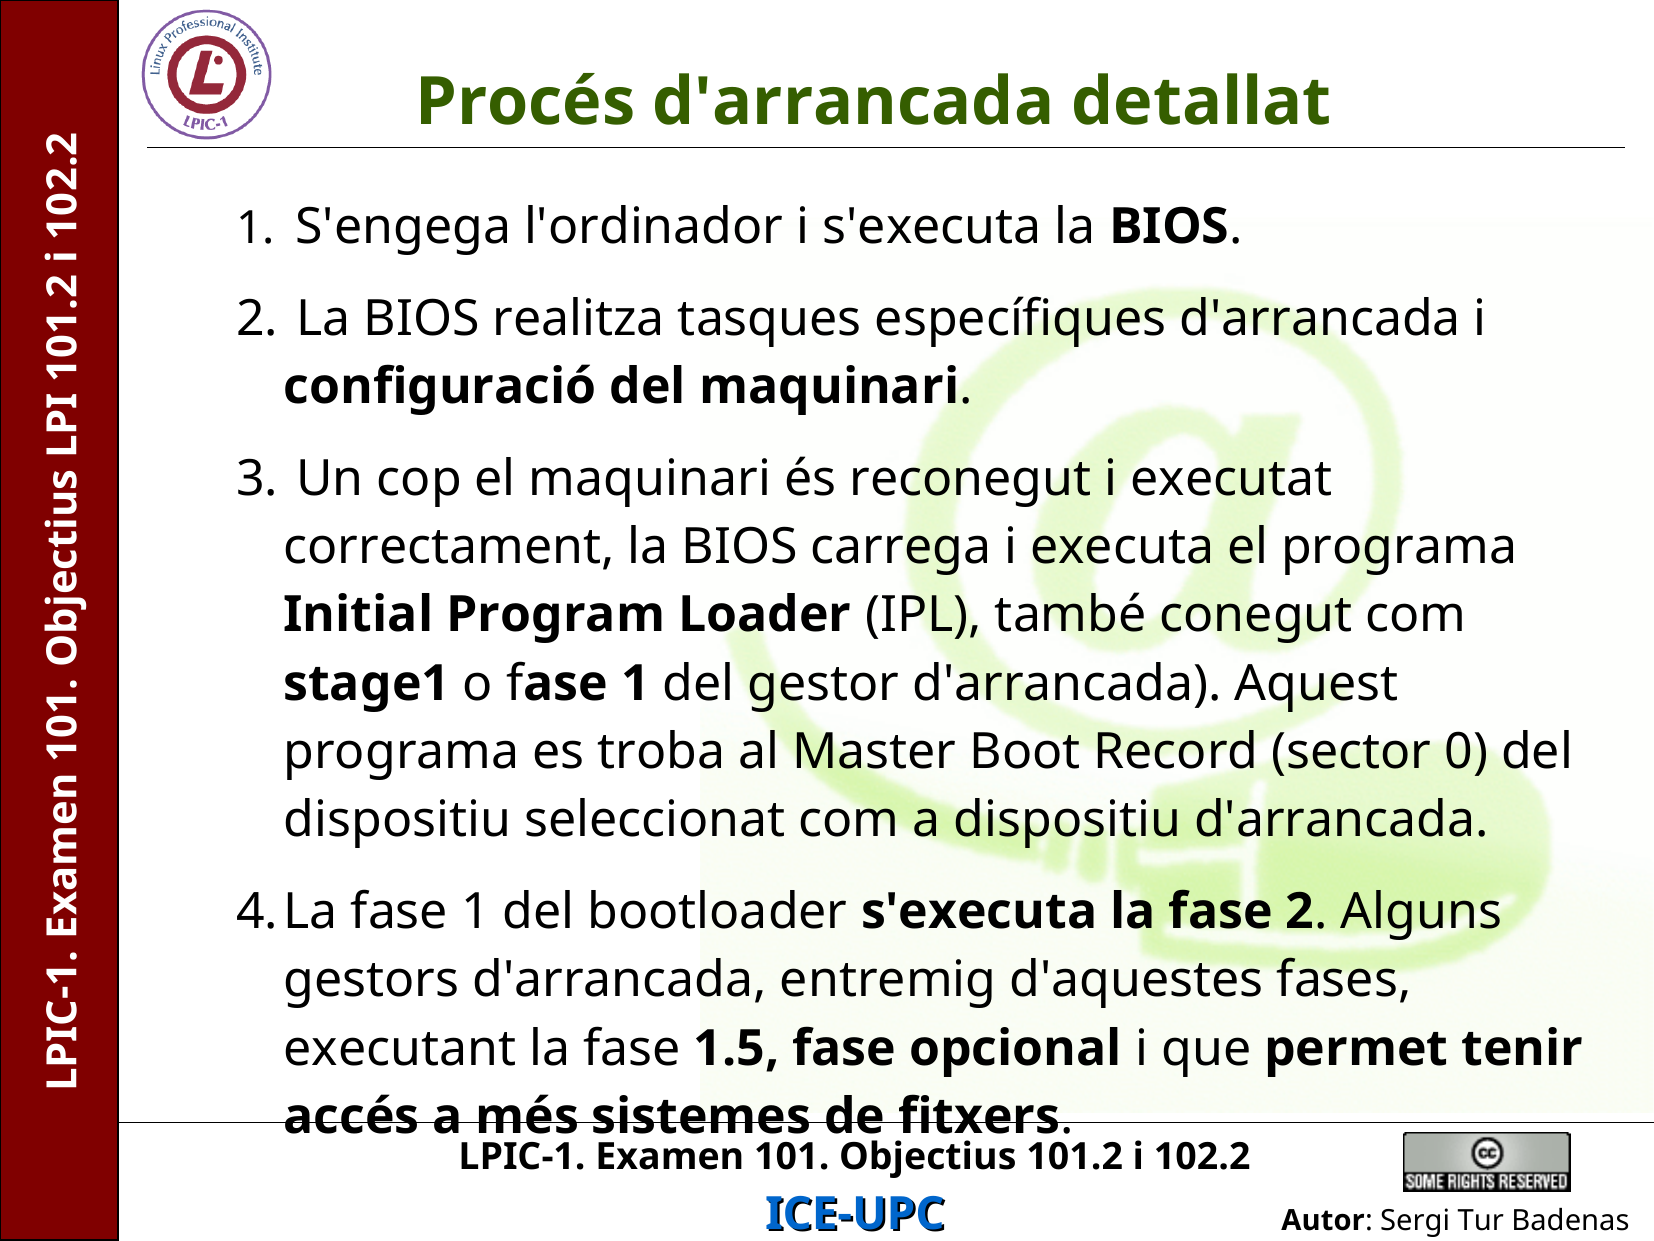

# Procés d'arrancada detallat
 S'engega l'ordinador i s'executa la BIOS.
 La BIOS realitza tasques específiques d'arrancada i configuració del maquinari.
 Un cop el maquinari és reconegut i executat correctament, la BIOS carrega i executa el programa Initial Program Loader (IPL), també conegut com stage1 o fase 1 del gestor d'arrancada). Aquest programa es troba al Master Boot Record (sector 0) del dispositiu seleccionat com a dispositiu d'arrancada.
La fase 1 del bootloader s'executa la fase 2. Alguns gestors d'arrancada, entremig d'aquestes fases, executant la fase 1.5, fase opcional i que permet tenir accés a més sistemes de fitxers.